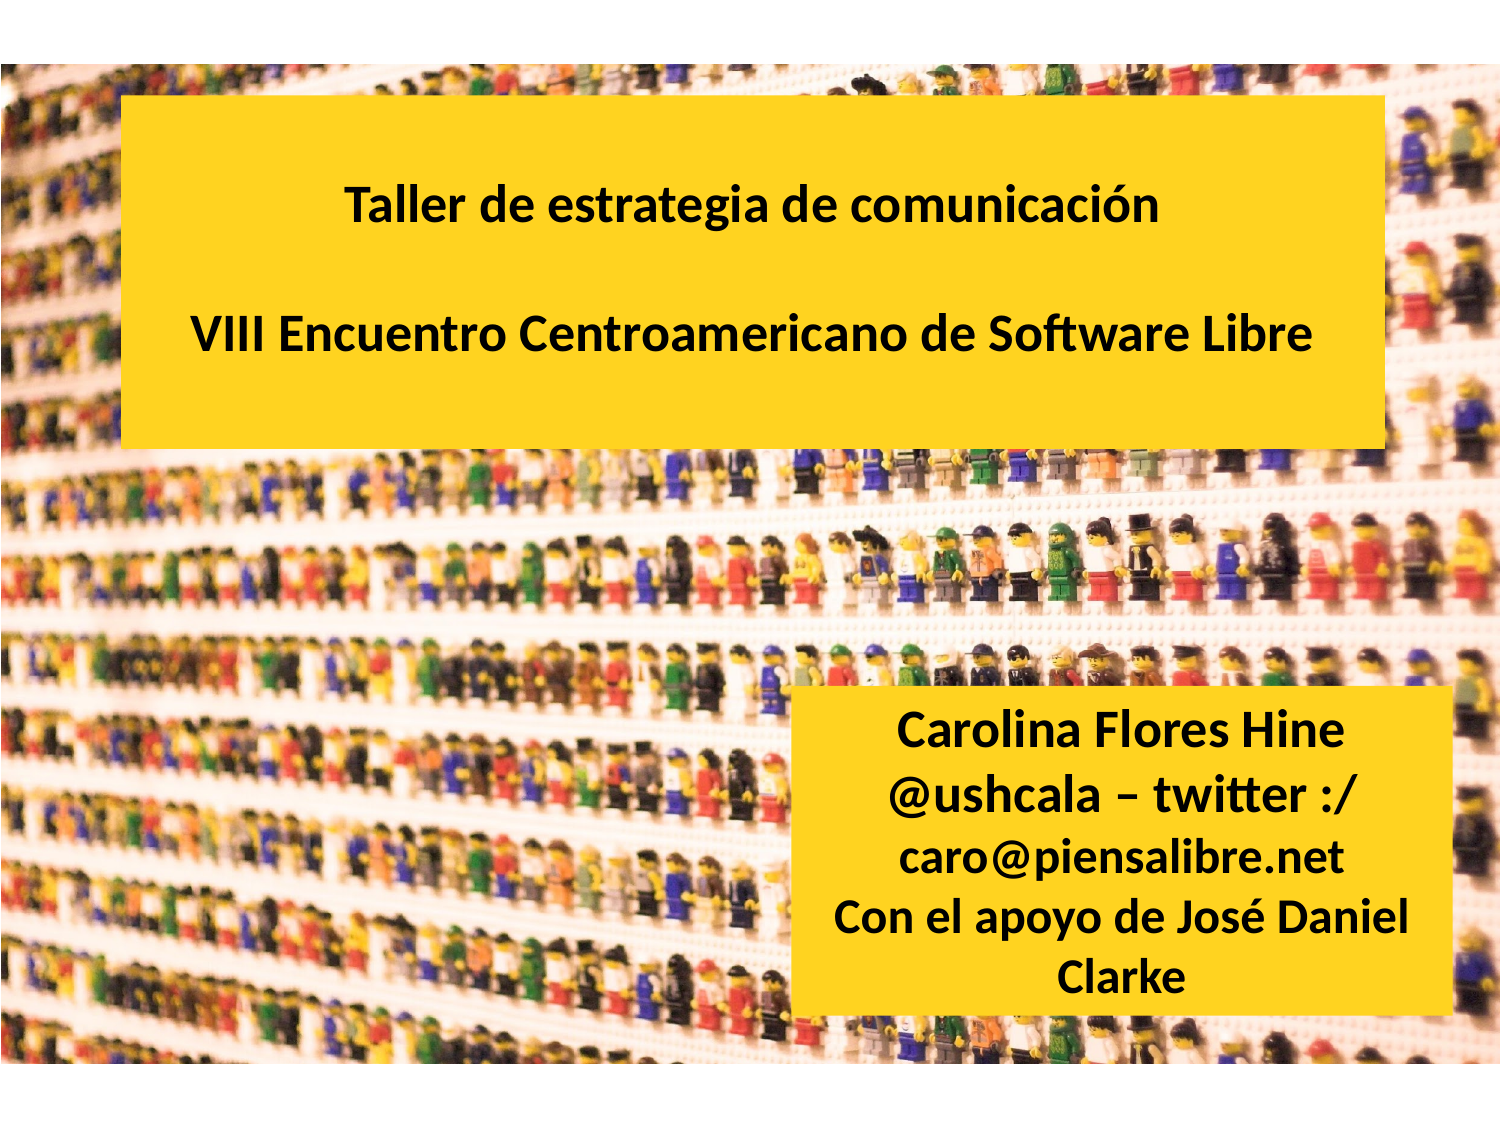

Taller de estrategia de comunicación
VIII Encuentro Centroamericano de Software Libre
Carolina Flores Hine
@ushcala – twitter :/
caro@piensalibre.net
Con el apoyo de José Daniel Clarke